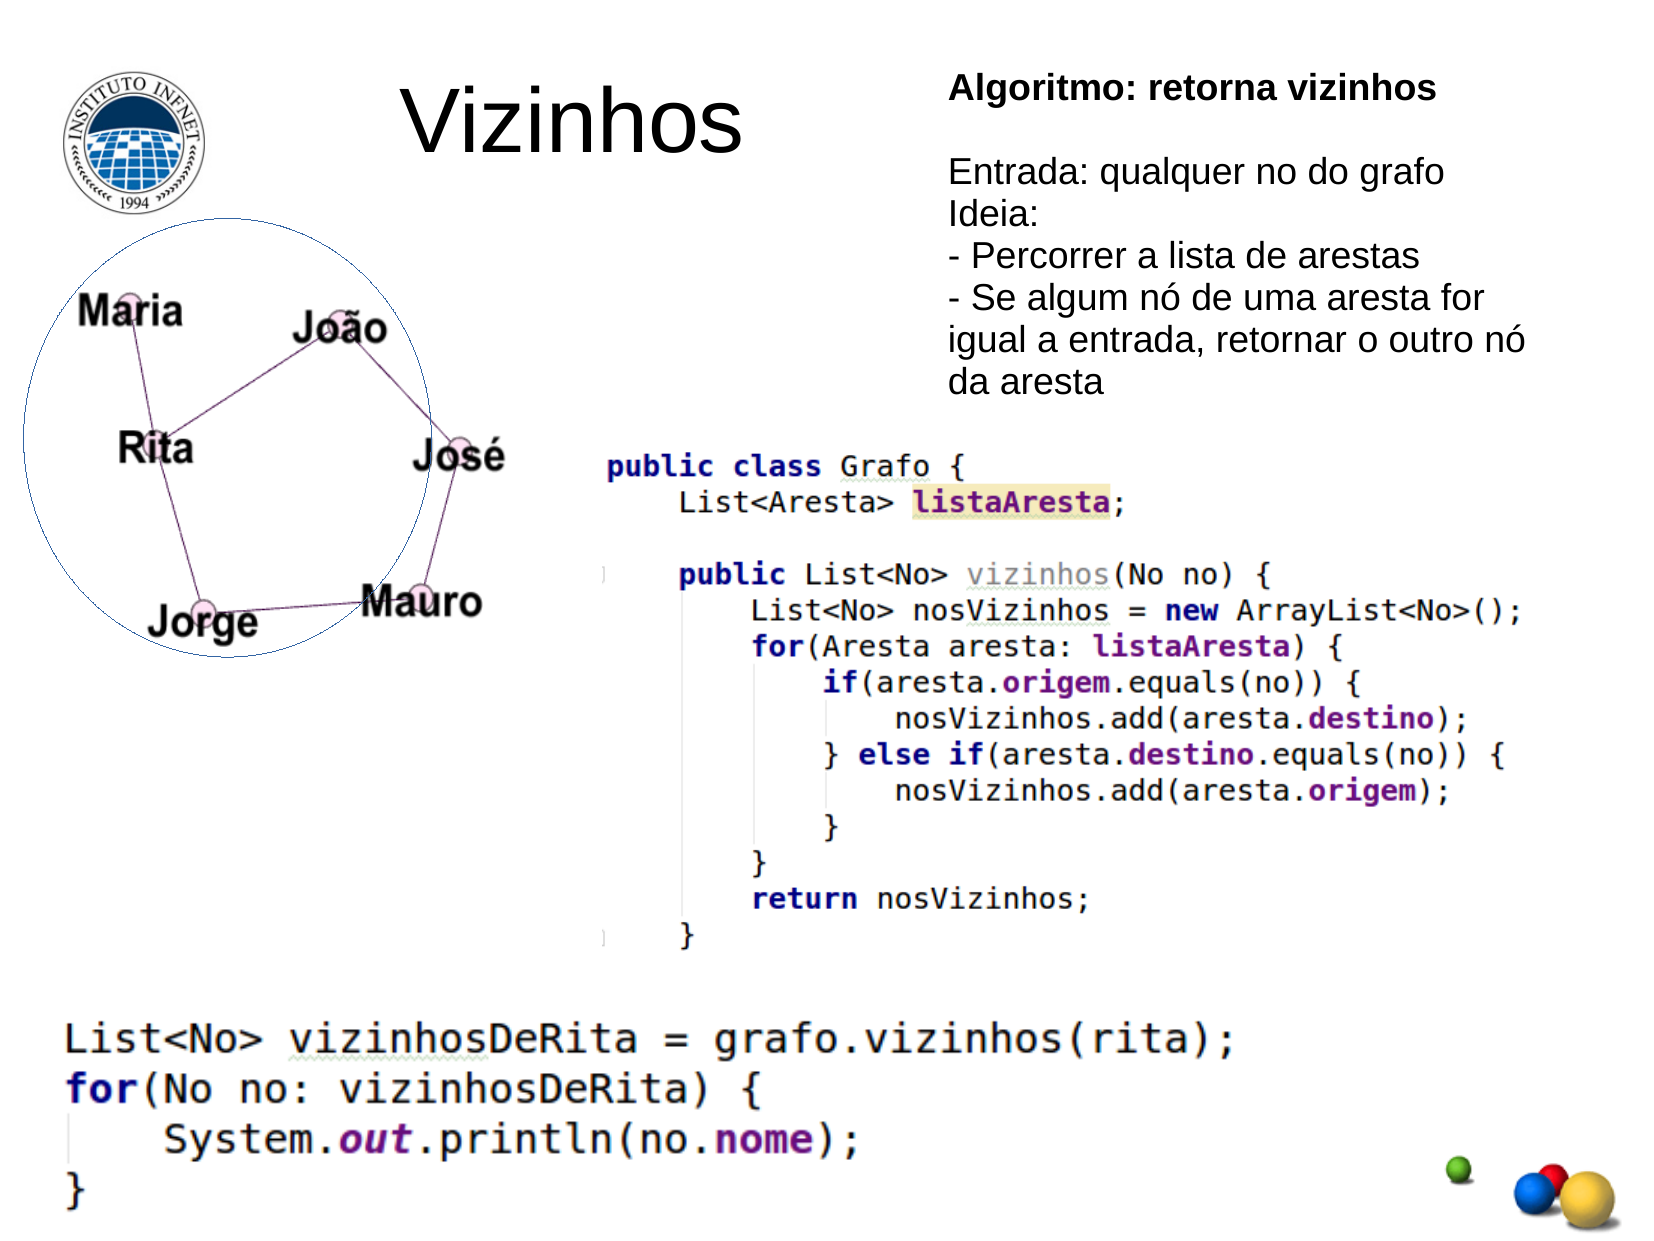

# Vizinhos
Algoritmo: retorna vizinhos
Entrada: qualquer no do grafo
Ideia:
- Percorrer a lista de arestas
- Se algum nó de uma aresta for igual a entrada, retornar o outro nó da aresta